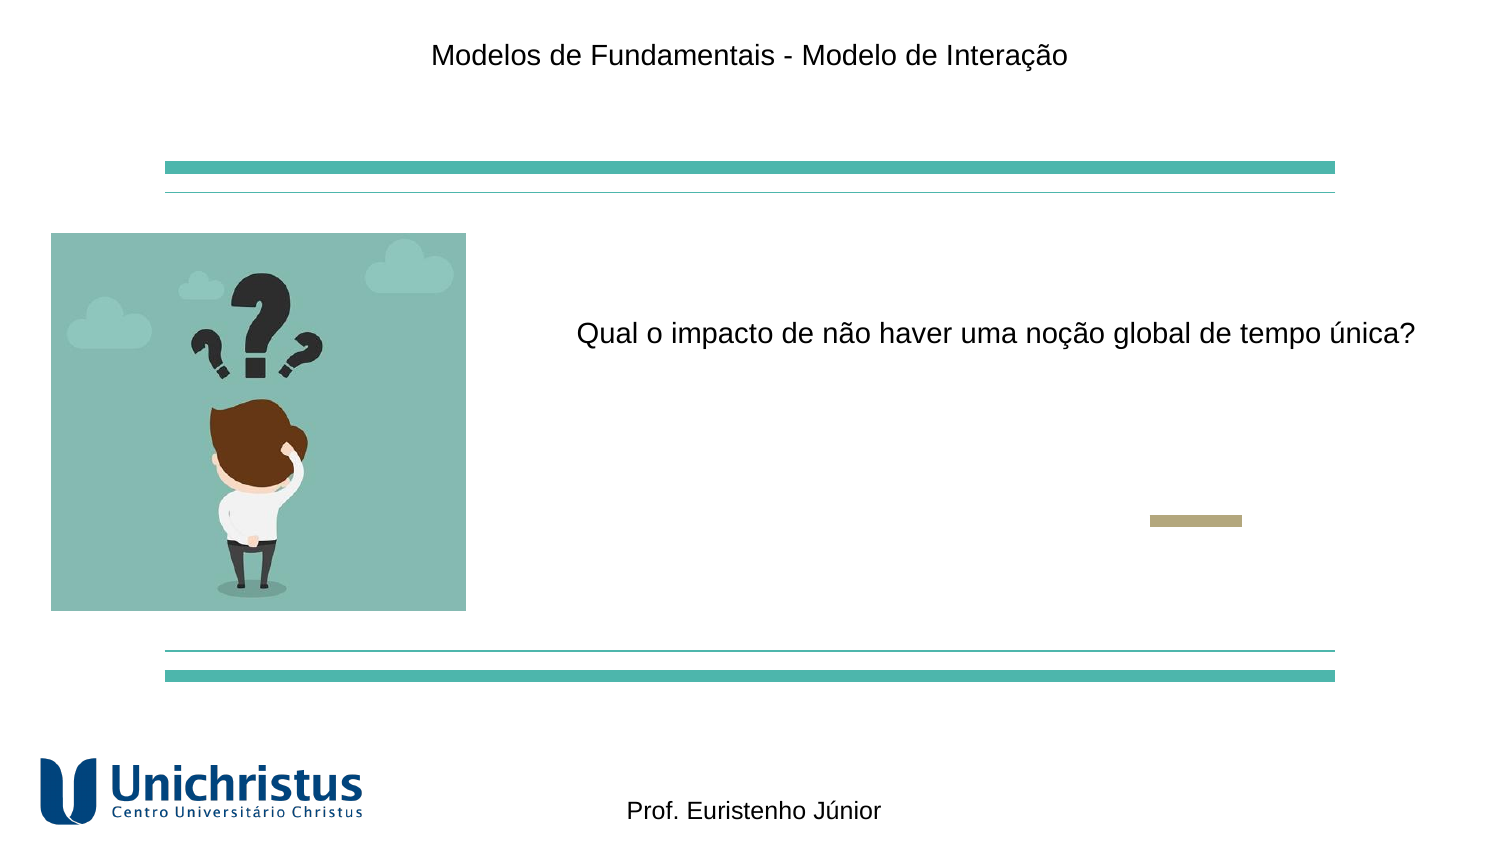

# Modelos de Fundamentais - Modelo de Interação
Qual o impacto de não haver uma noção global de tempo única?